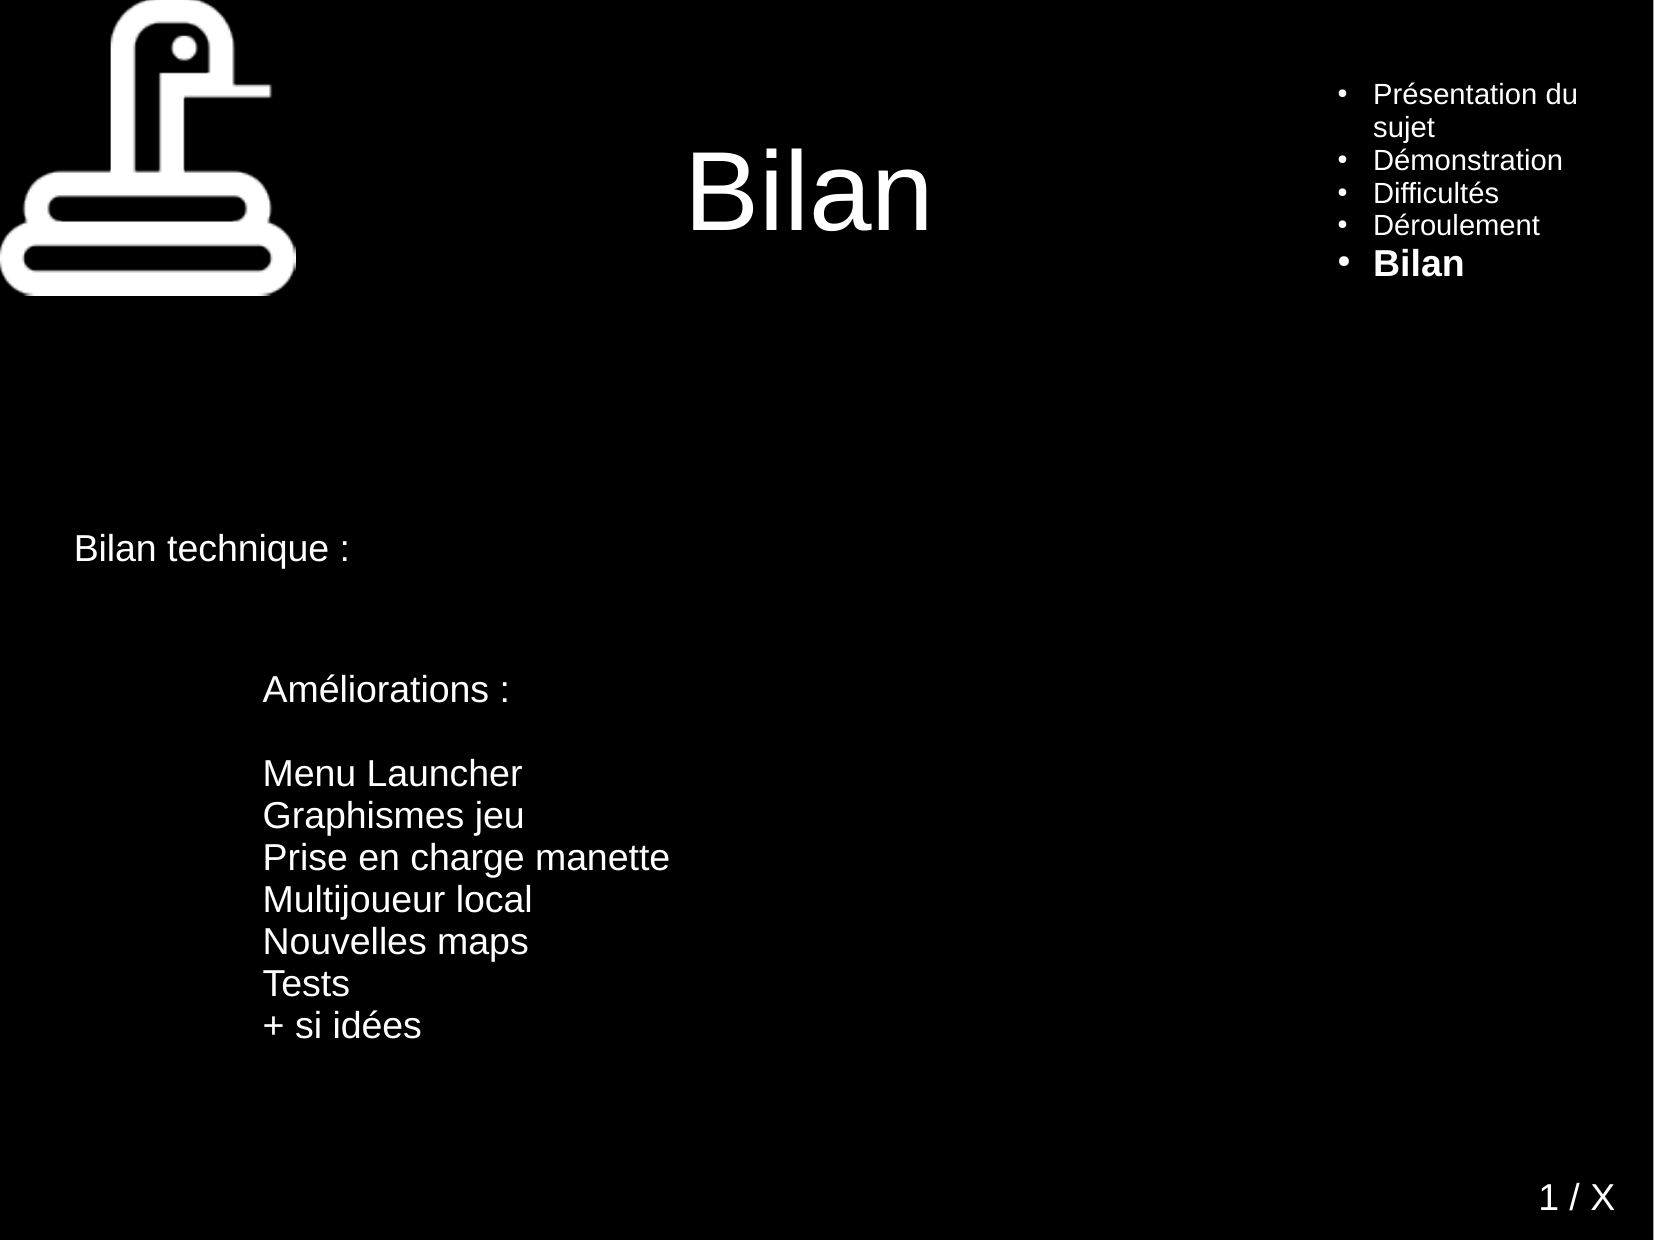

Présentation du sujet
Démonstration
Difficultés
Déroulement
Bilan
# Bilan
Bilan technique :
Améliorations :
Menu Launcher
Graphismes jeu
Prise en charge manette
Multijoueur local
Nouvelles maps
Tests
+ si idées
1 / X